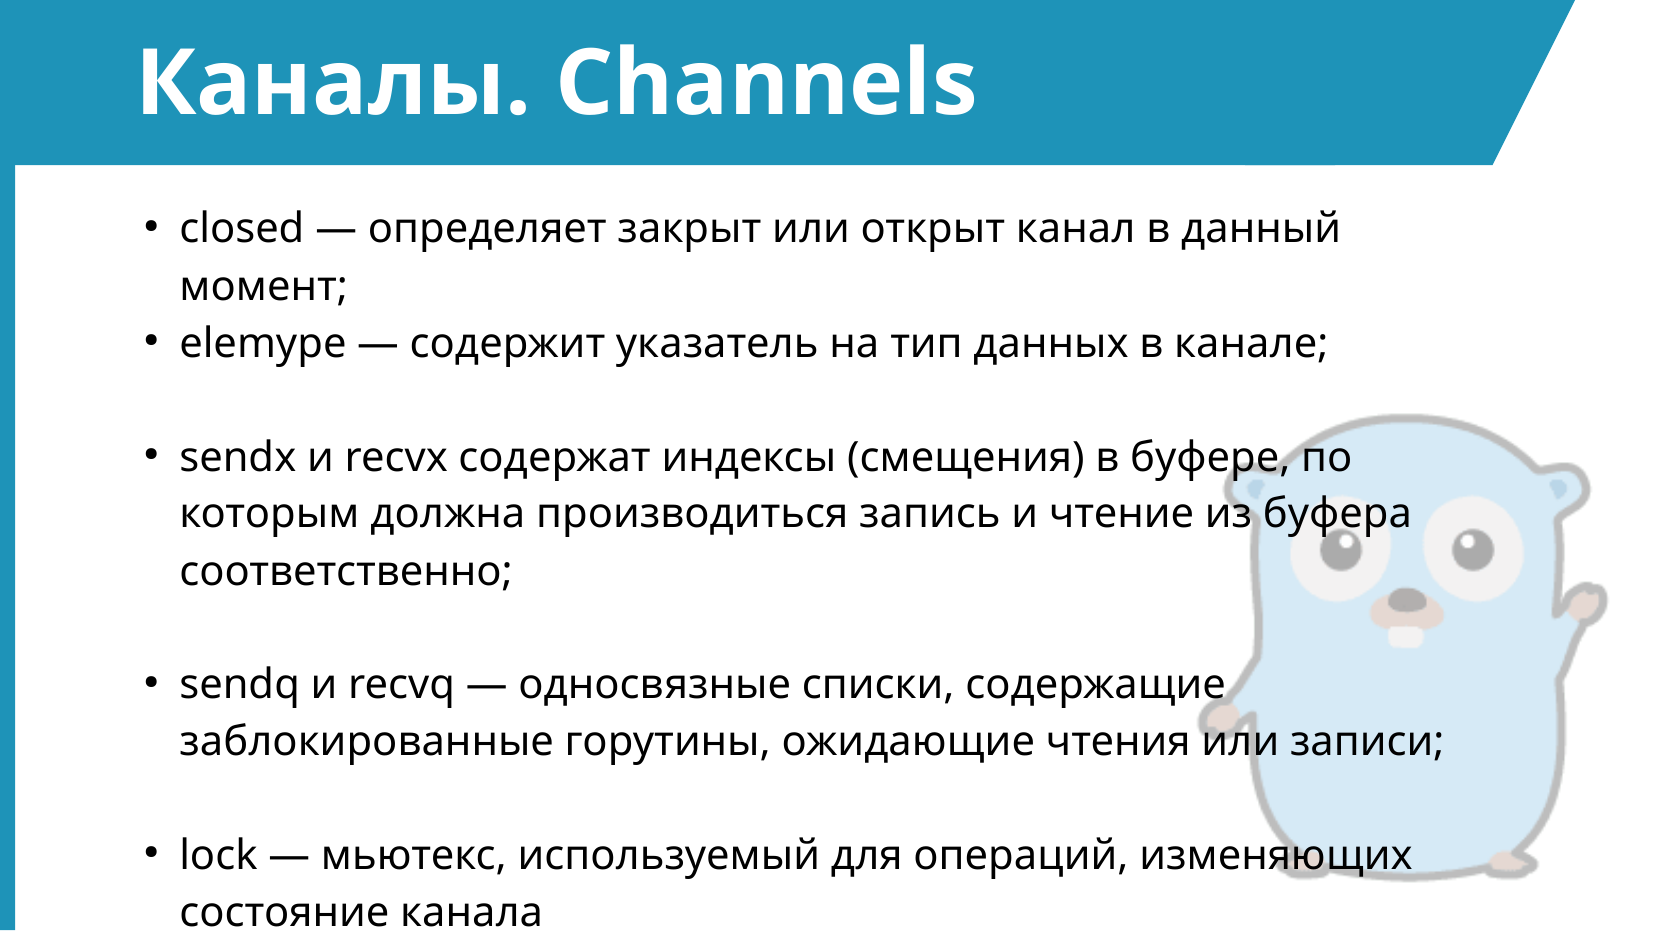

# Каналы. Channels
closed — определяет закрыт или открыт канал в данный момент;
elemype — содержит указатель на тип данных в канале;
sendx и recvx содержат индексы (смещения) в буфере, по которым должна производиться запись и чтение из буфера соответственно;
sendq и recvq — односвязные списки, содержащие заблокированные горутины, ожидающие чтения или записи;
lock — мьютекс, используемый для операций, изменяющих состояние канала